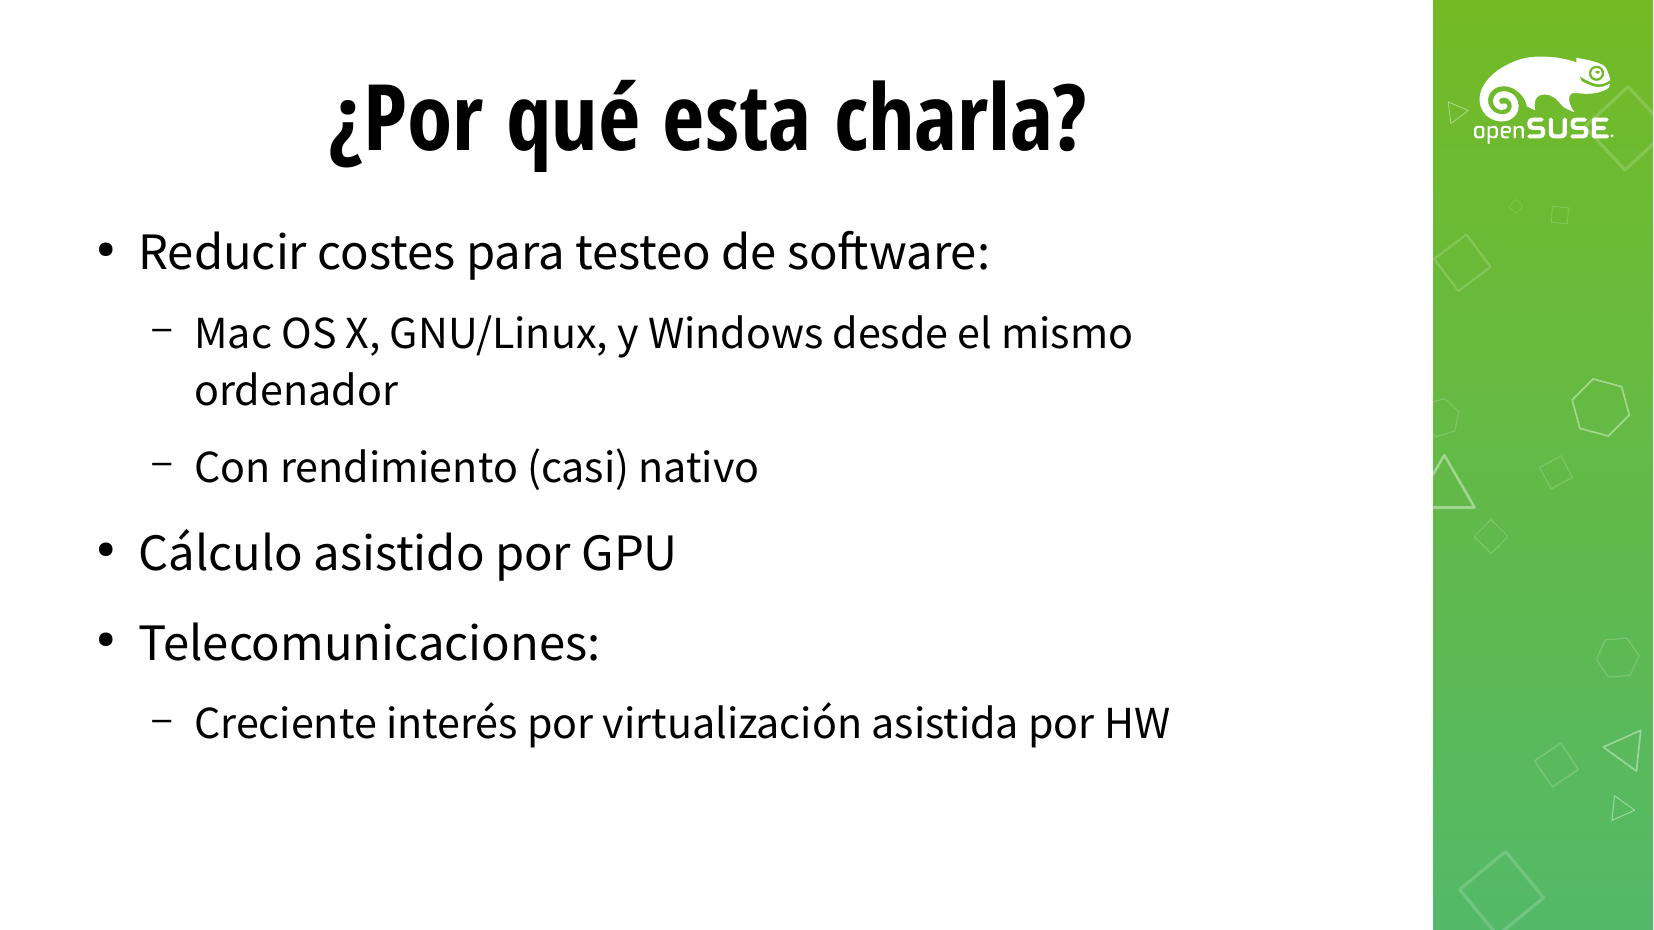

# ¿Por qué esta charla?
Reducir costes para testeo de software:
Mac OS X, GNU/Linux, y Windows desde el mismo ordenador
Con rendimiento (casi) nativo
Cálculo asistido por GPU
Telecomunicaciones:
Creciente interés por virtualización asistida por HW